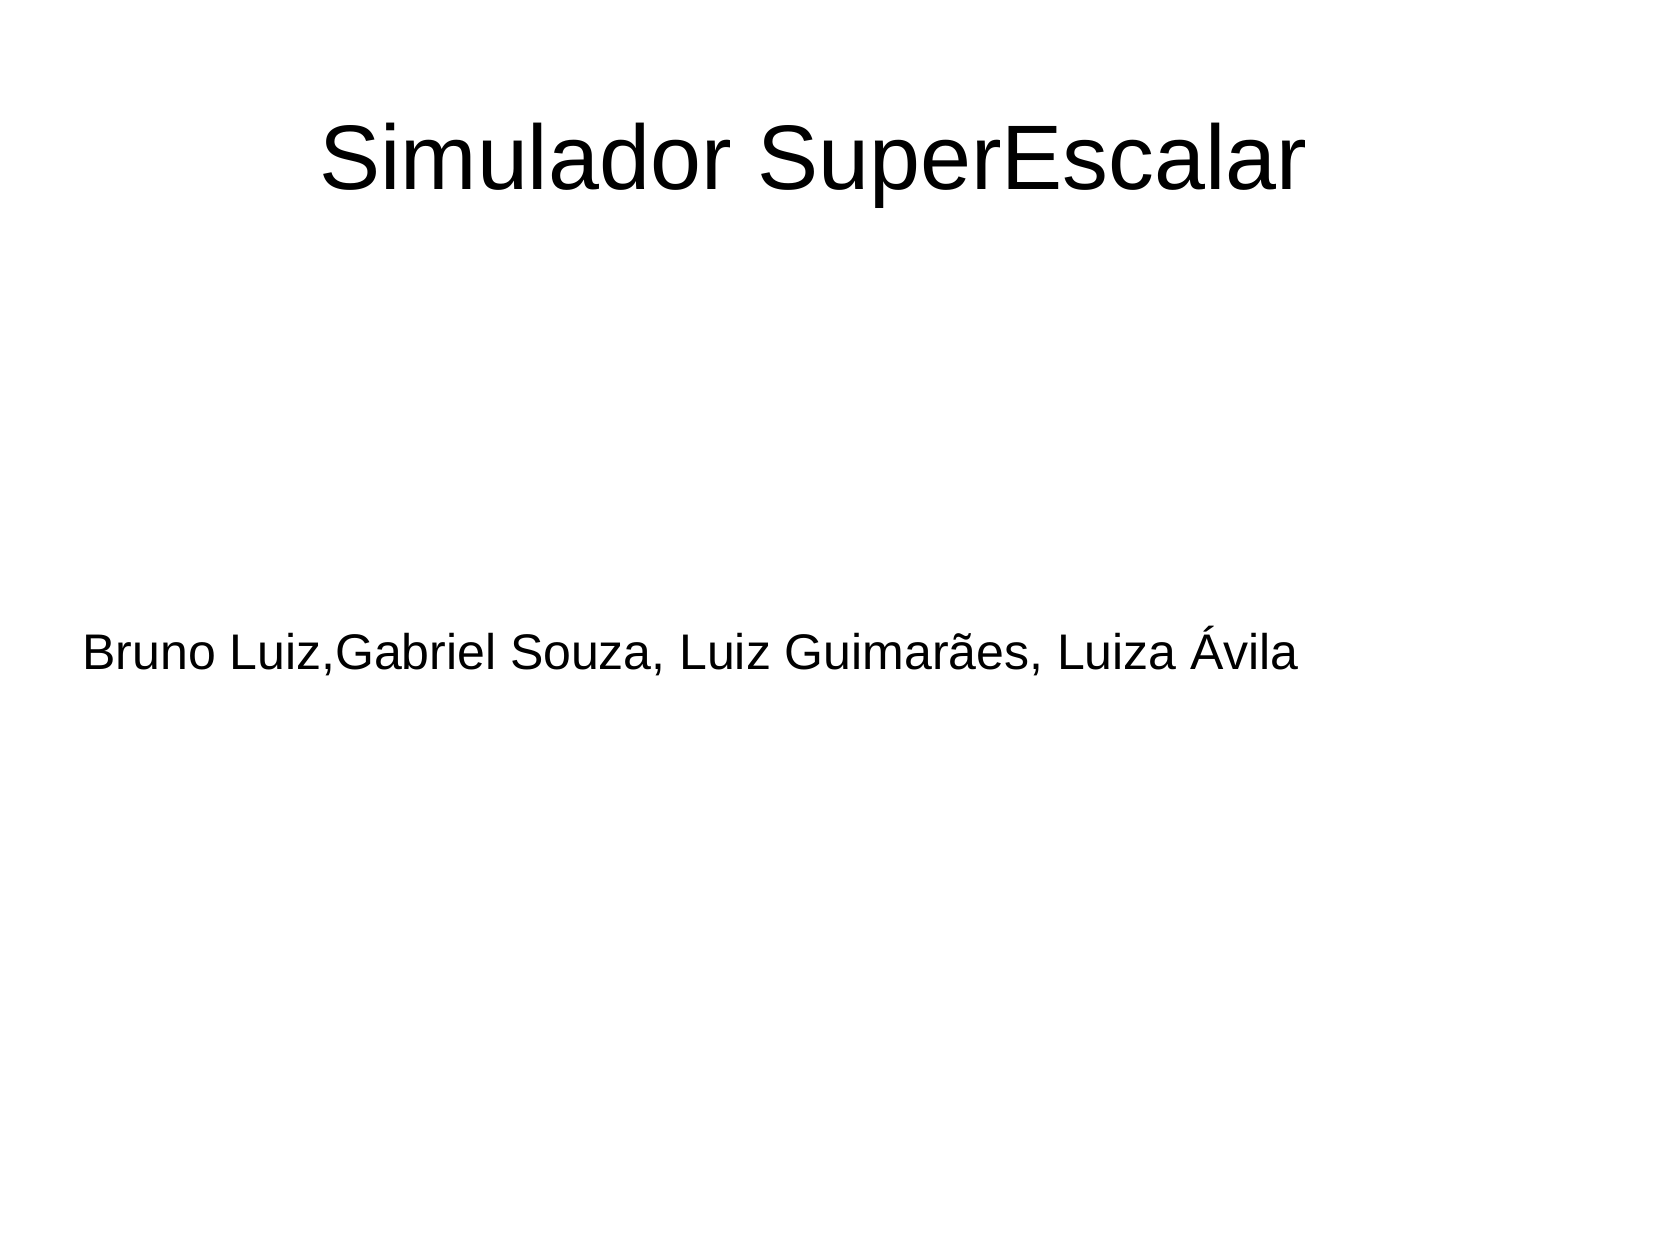

Simulador SuperEscalar
Bruno Luiz,Gabriel Souza, Luiz Guimarães, Luiza Ávila